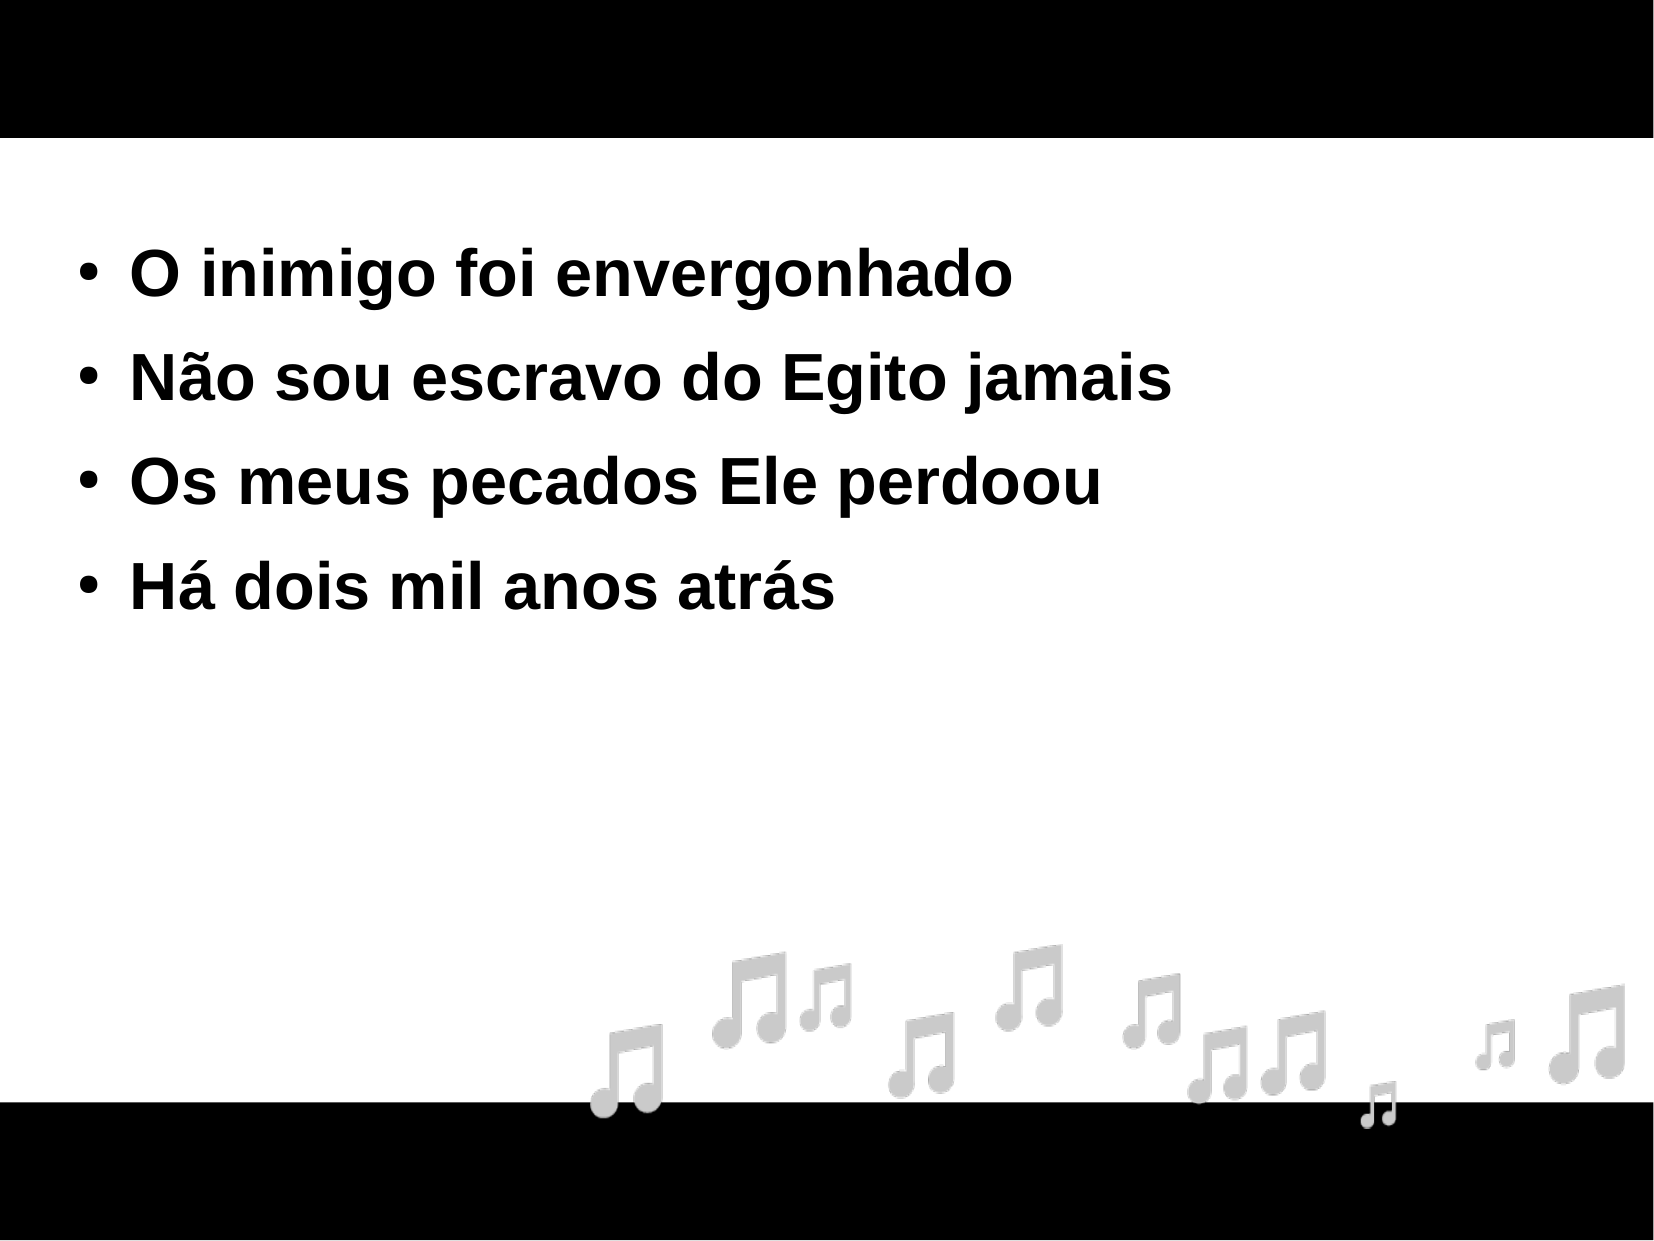

# O inimigo foi envergonhado
Não sou escravo do Egito jamais
Os meus pecados Ele perdoou
Há dois mil anos atrás